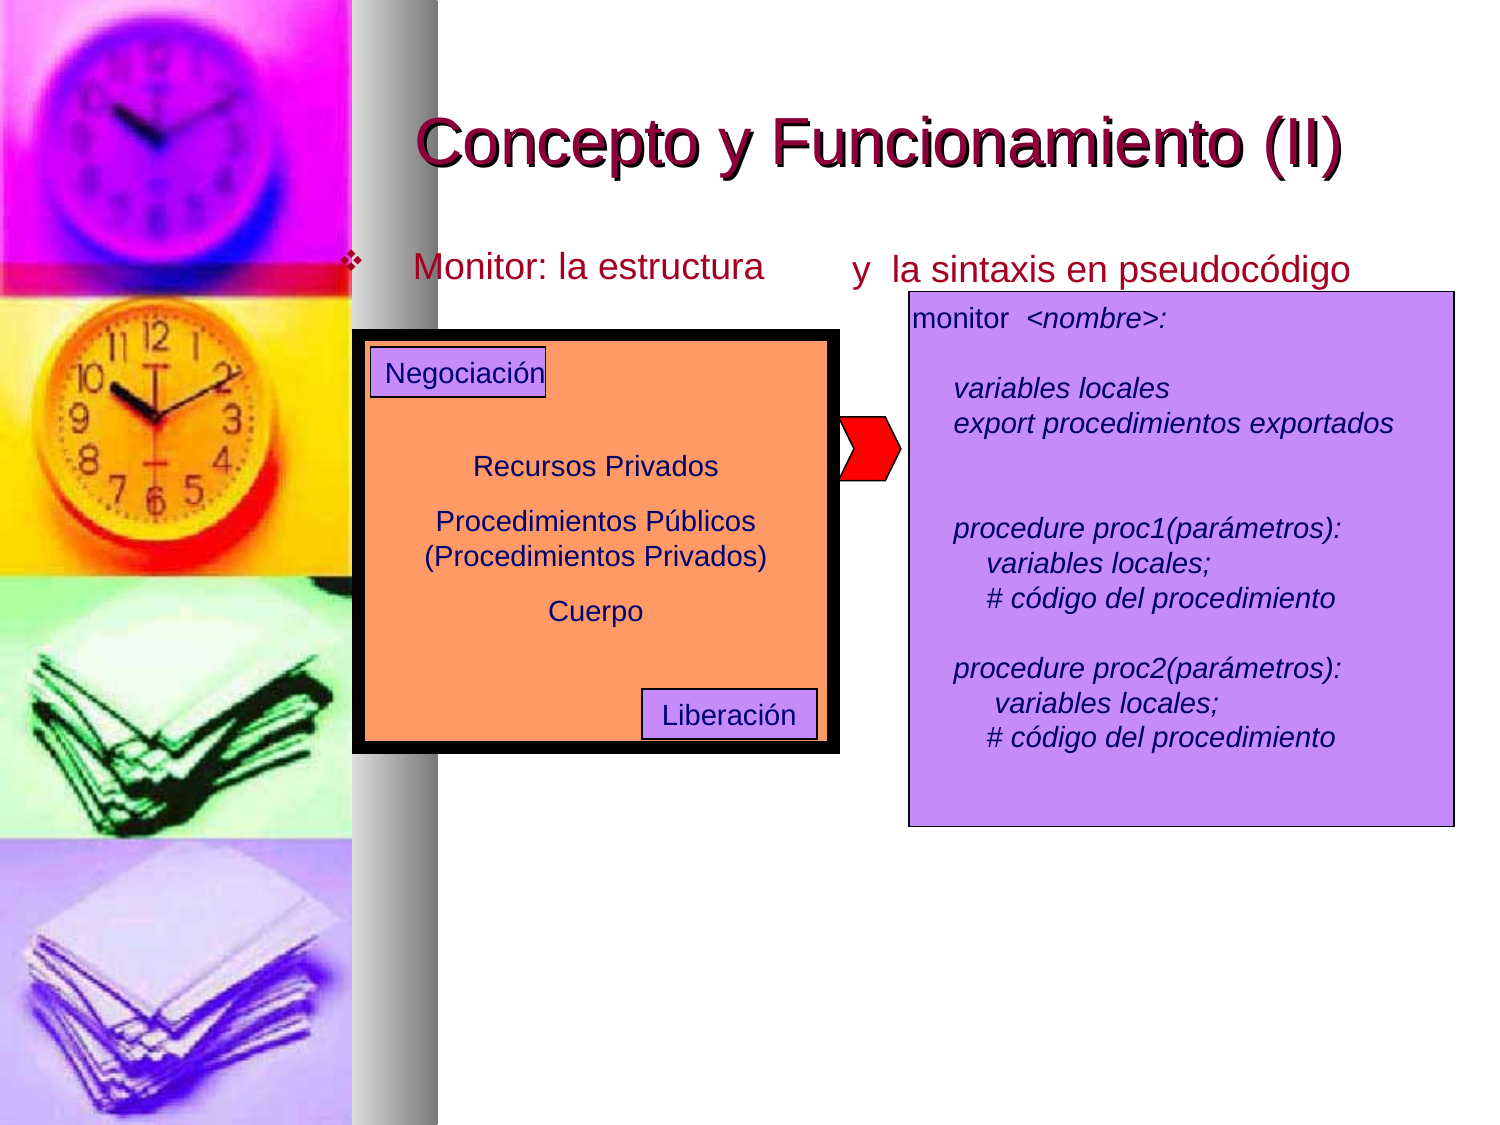

# Concepto y Funcionamiento (II)
Monitor: la estructura
Recursos Privados
Procedimientos Públicos
(Procedimientos Privados)
Cuerpo
Negociación
Liberación
 y la sintaxis en pseudocódigo
monitor <nombre>:
 variables locales
 export procedimientos exportados
 procedure proc1(parámetros):
 variables locales;
 # código del procedimiento
 procedure proc2(parámetros):
 variables locales;
 # código del procedimiento